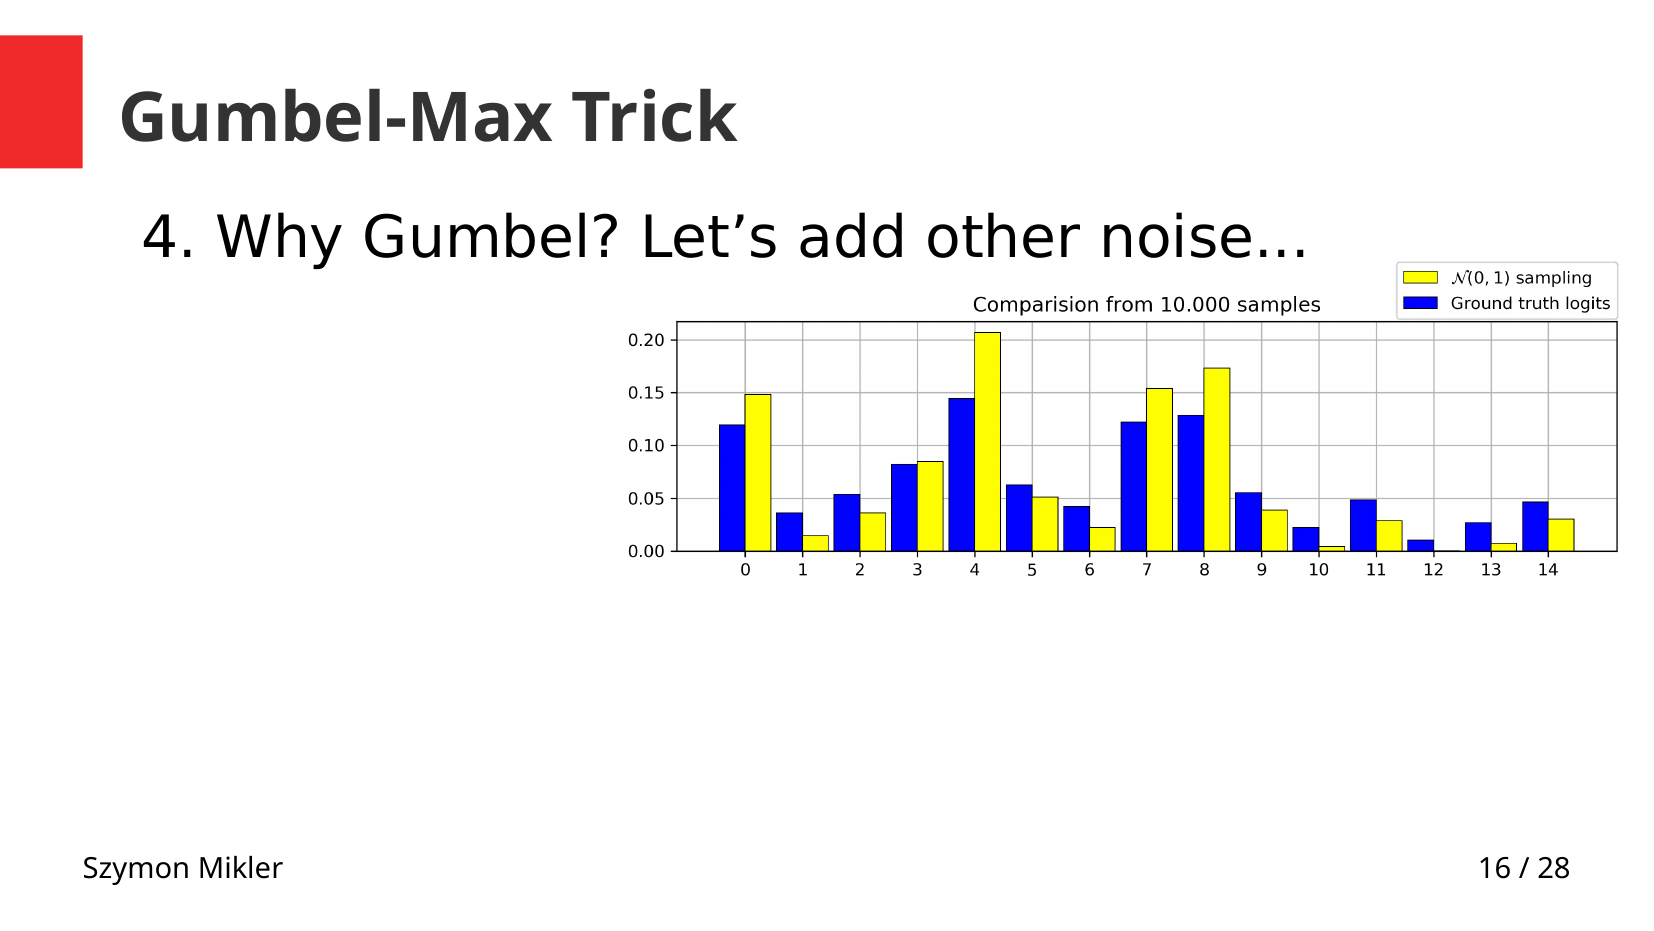

# Gumbel-Max Trick
4. Why Gumbel? Let’s add other noise...
Szymon Mikler
16